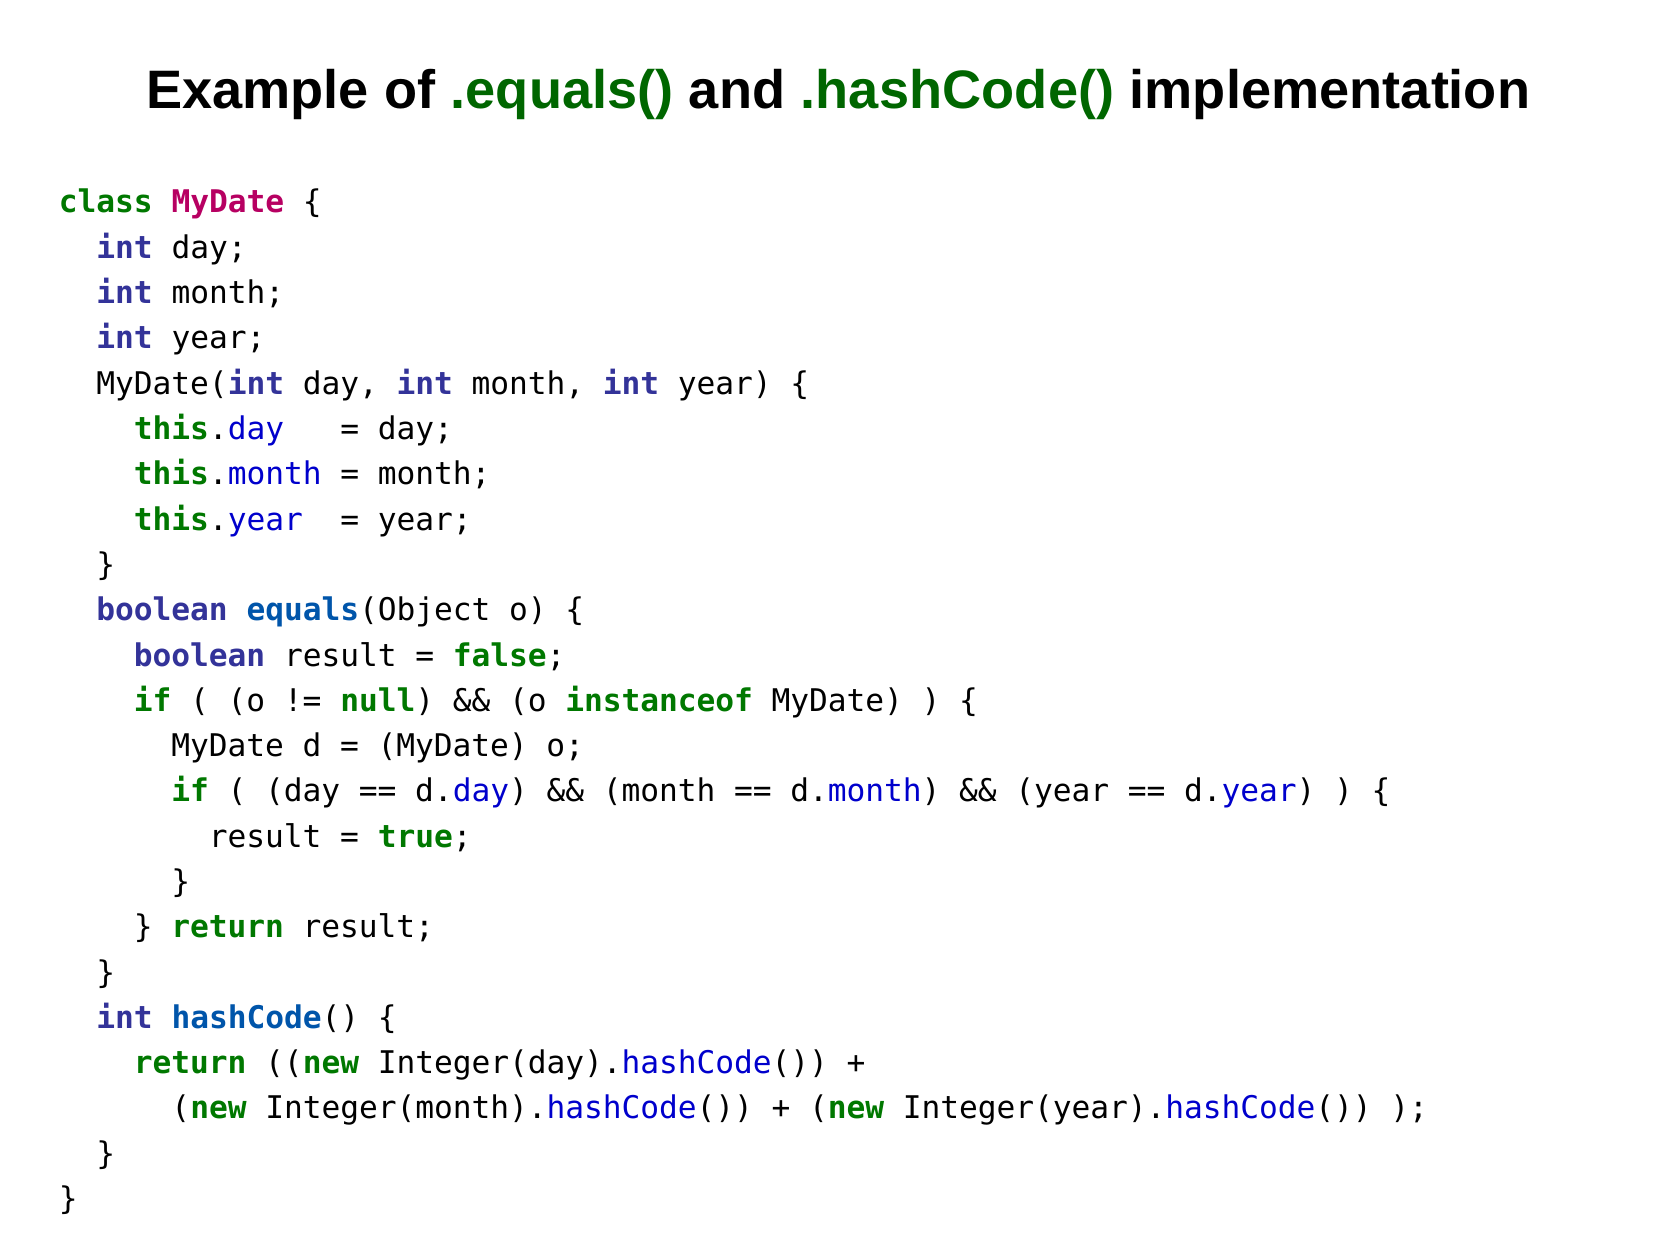

# Example of .equals() and .hashCode() implementation
class MyDate {
 int day;
 int month;
 int year;
 MyDate(int day, int month, int year) {
 this.day = day;
 this.month = month;
 this.year = year;
 }
 boolean equals(Object o) {
 boolean result = false;
 if ( (o != null) && (o instanceof MyDate) ) {
 MyDate d = (MyDate) o;
 if ( (day == d.day) && (month == d.month) && (year == d.year) ) {
 result = true;
 }
 } return result;
 }
 int hashCode() {
 return ((new Integer(day).hashCode()) +
 (new Integer(month).hashCode()) + (new Integer(year).hashCode()) );
 }
}